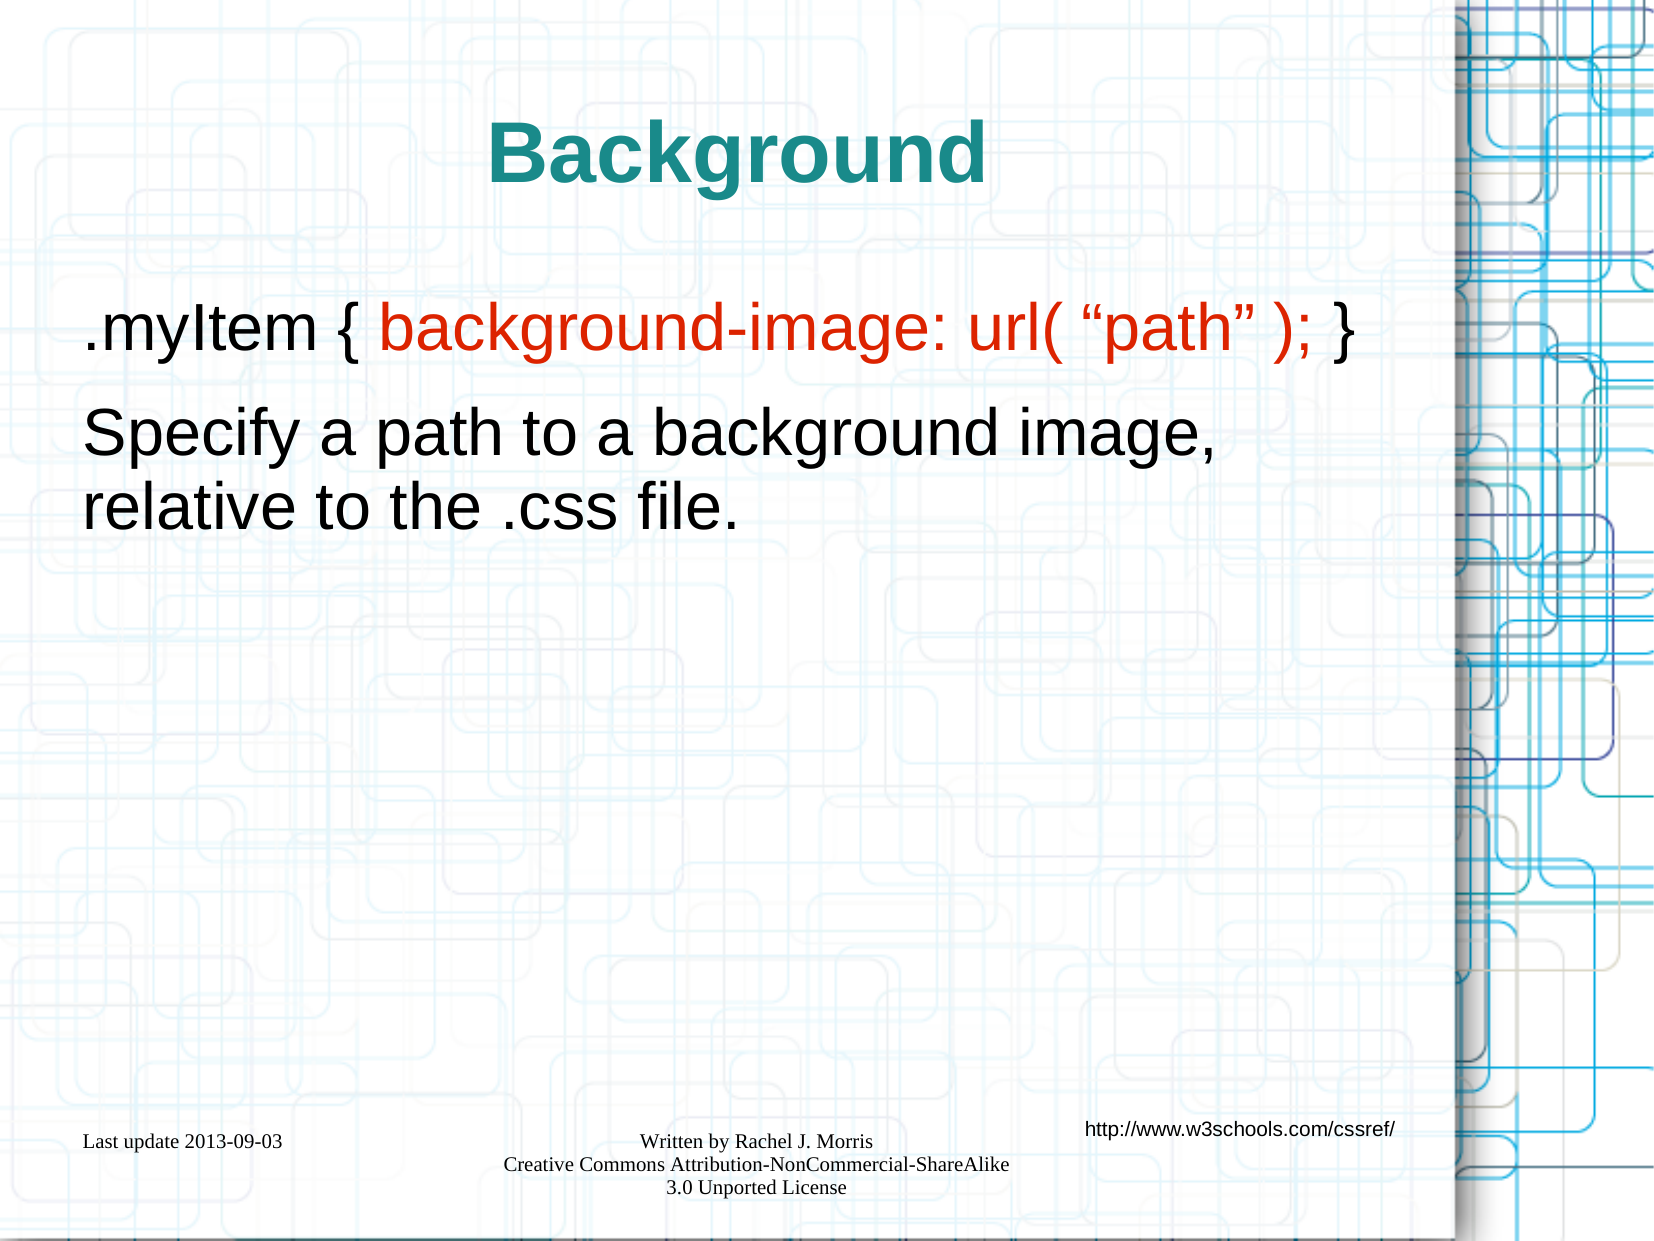

# Background
.myItem { background-image: url( “path” ); }
Specify a path to a background image, relative to the .css file.
http://www.w3schools.com/cssref/